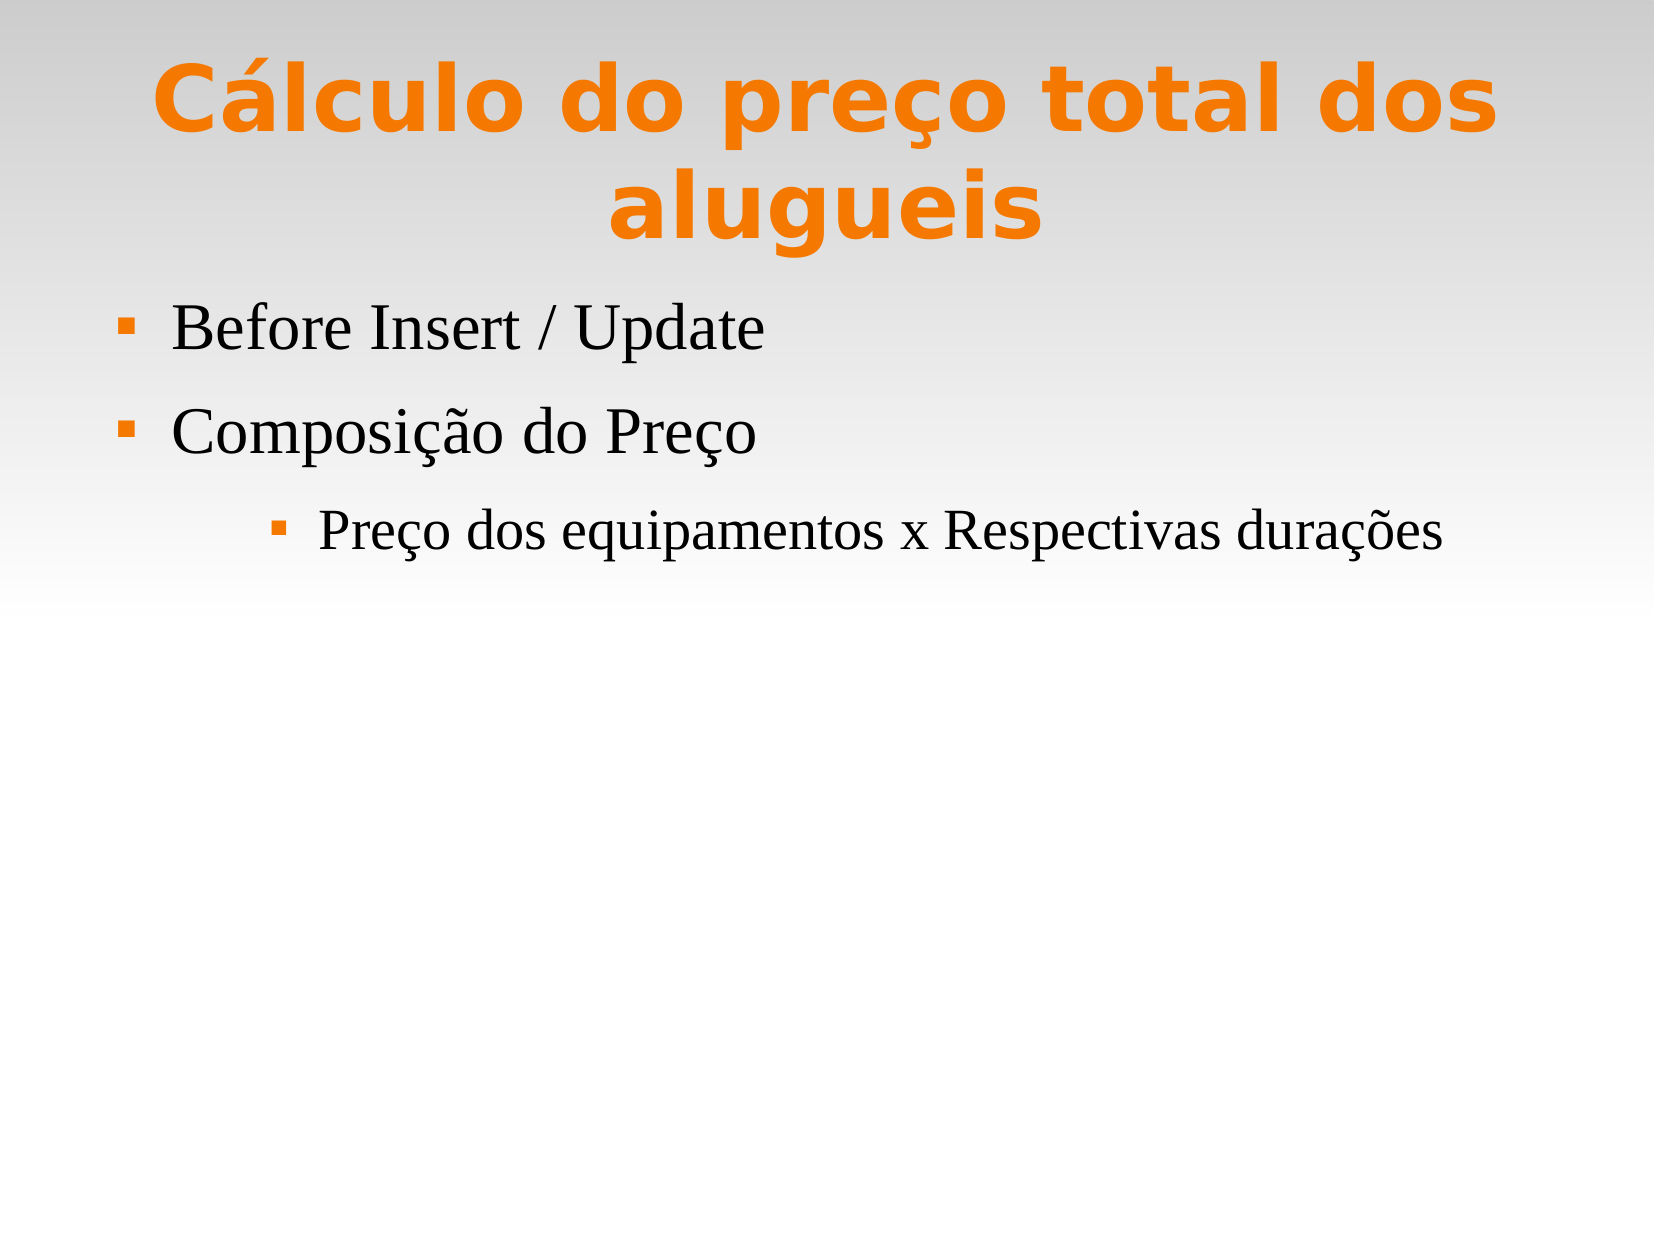

# Cálculo do preço total dos alugueis
Before Insert / Update
Composição do Preço
Preço dos equipamentos x Respectivas durações